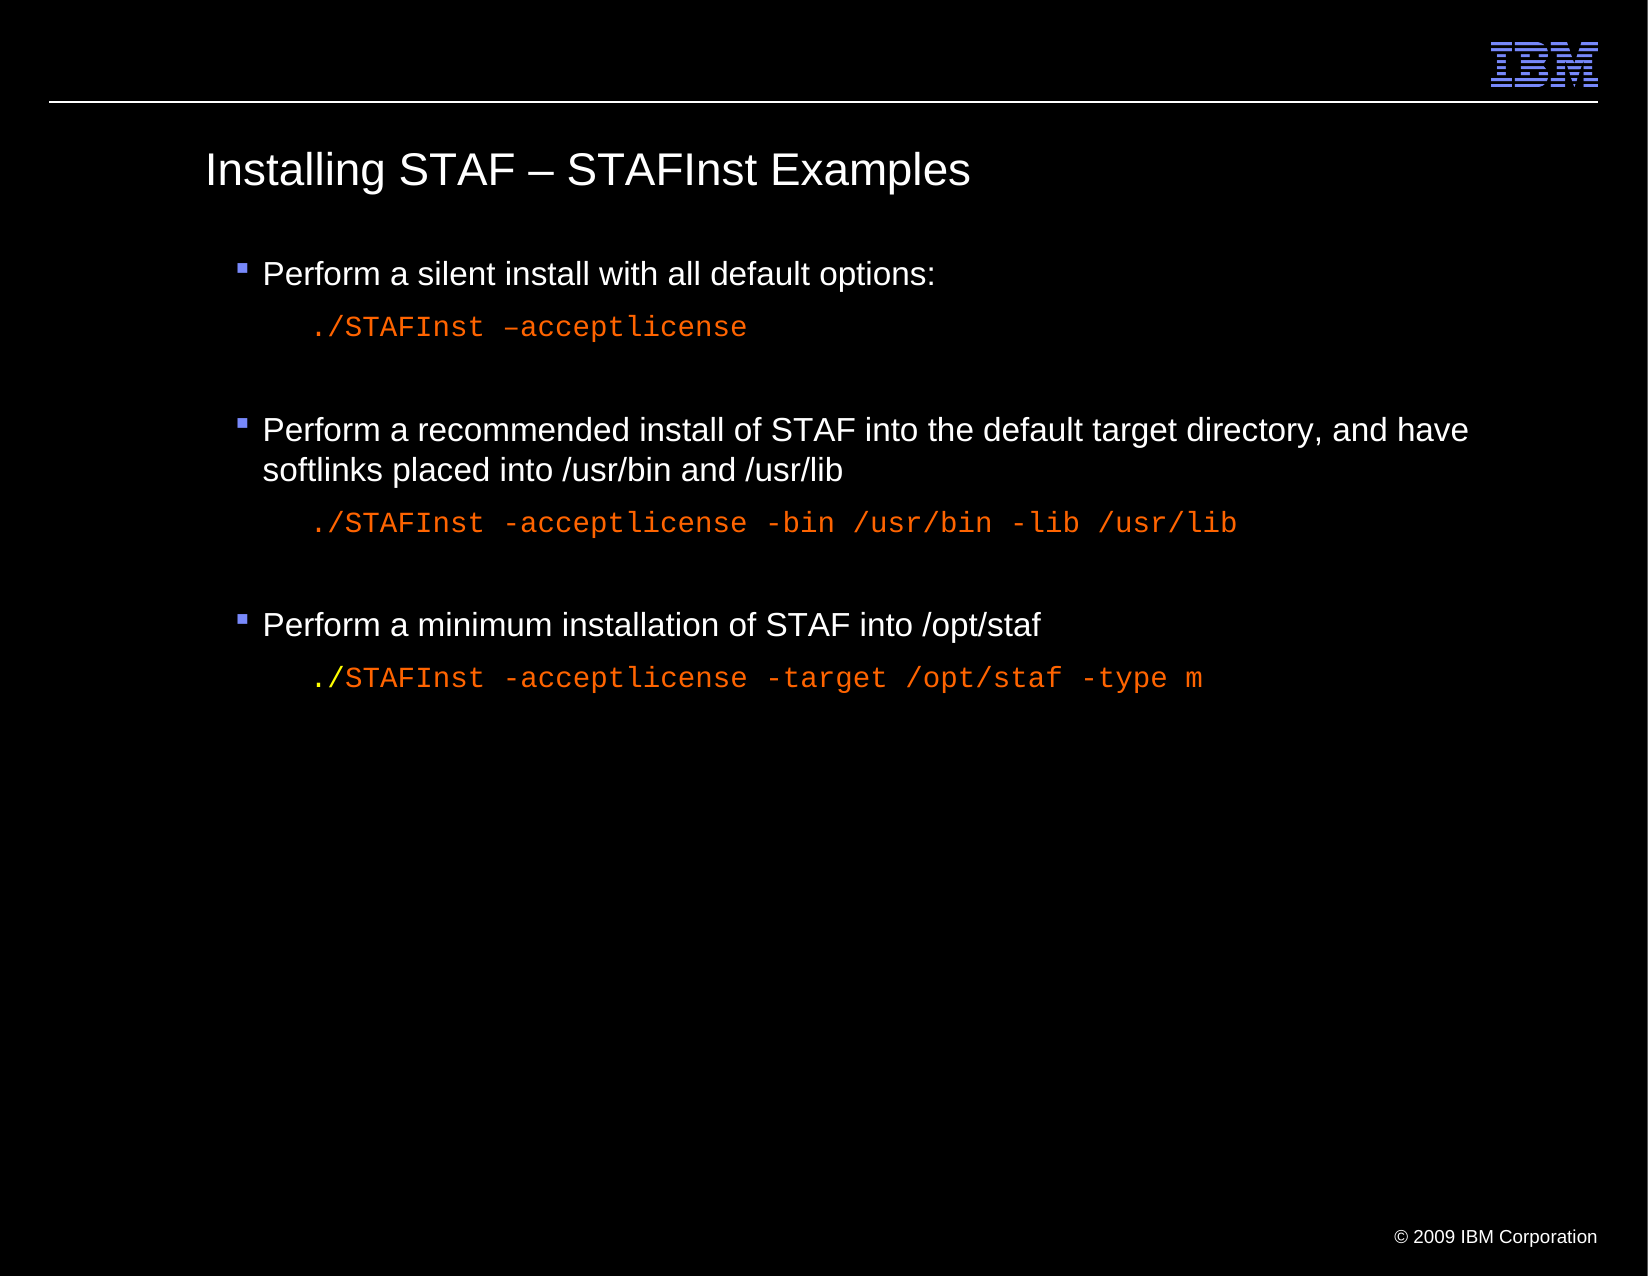

# Installing STAF – STAFInst Examples
Perform a silent install with all default options:
./STAFInst –acceptlicense
Perform a recommended install of STAF into the default target directory, and have softlinks placed into /usr/bin and /usr/lib
./STAFInst -acceptlicense -bin /usr/bin -lib /usr/lib
Perform a minimum installation of STAF into /opt/staf
./STAFInst -acceptlicense -target /opt/staf -type m